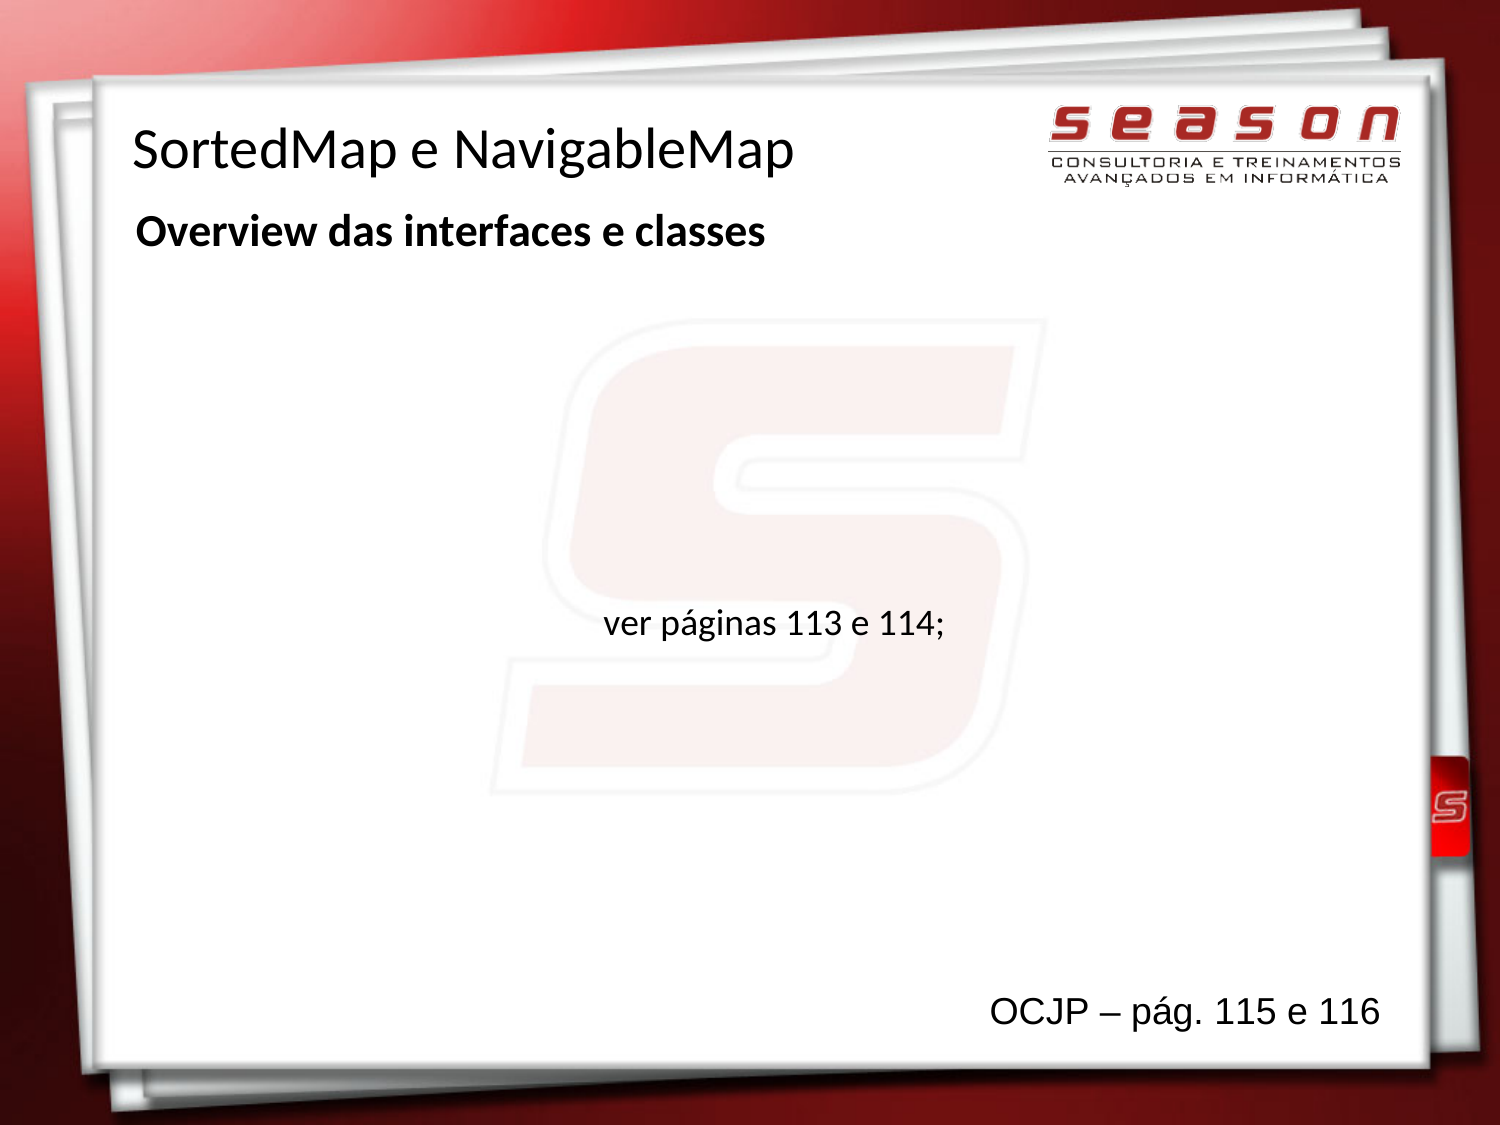

# SortedMap e NavigableMap
Overview das interfaces e classes
ver páginas 113 e 114;
OCJP – pág. 115 e 116